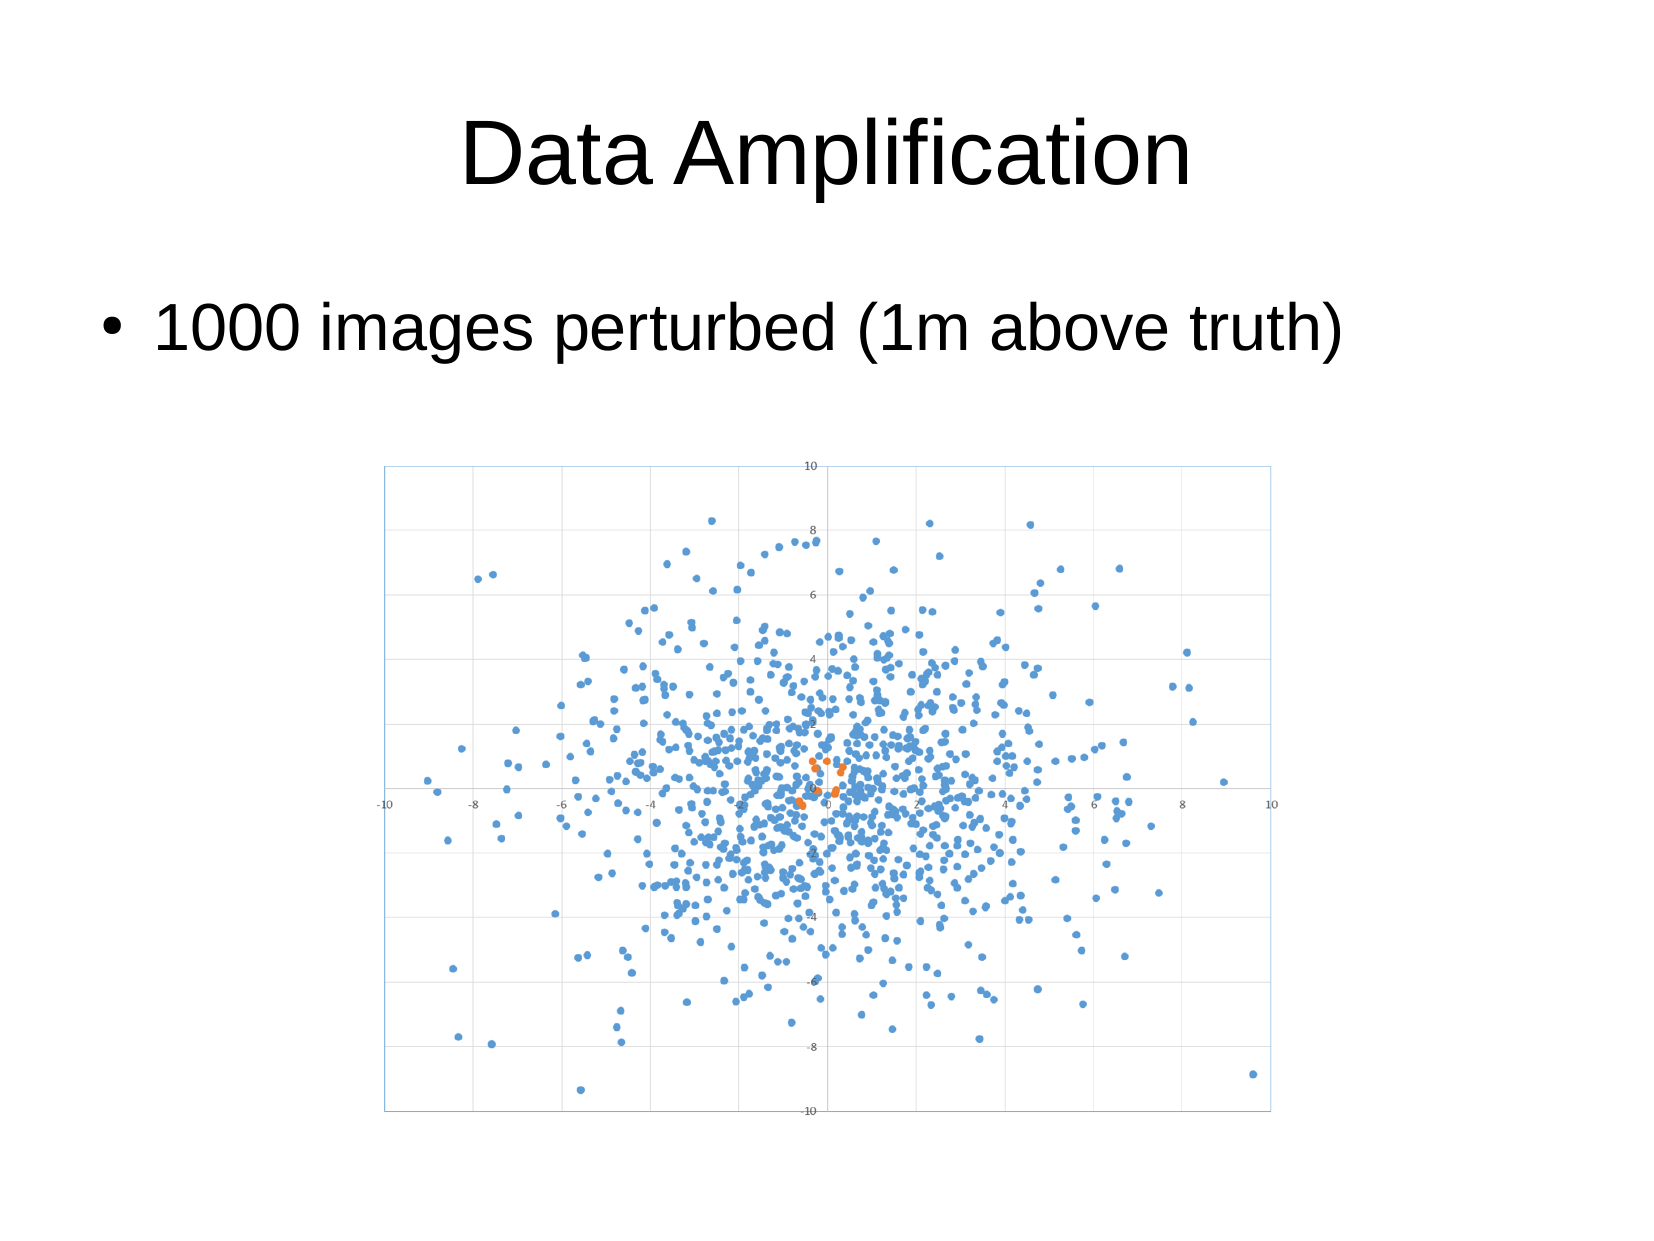

# Data Amplification
1000 images perturbed (1m above truth)